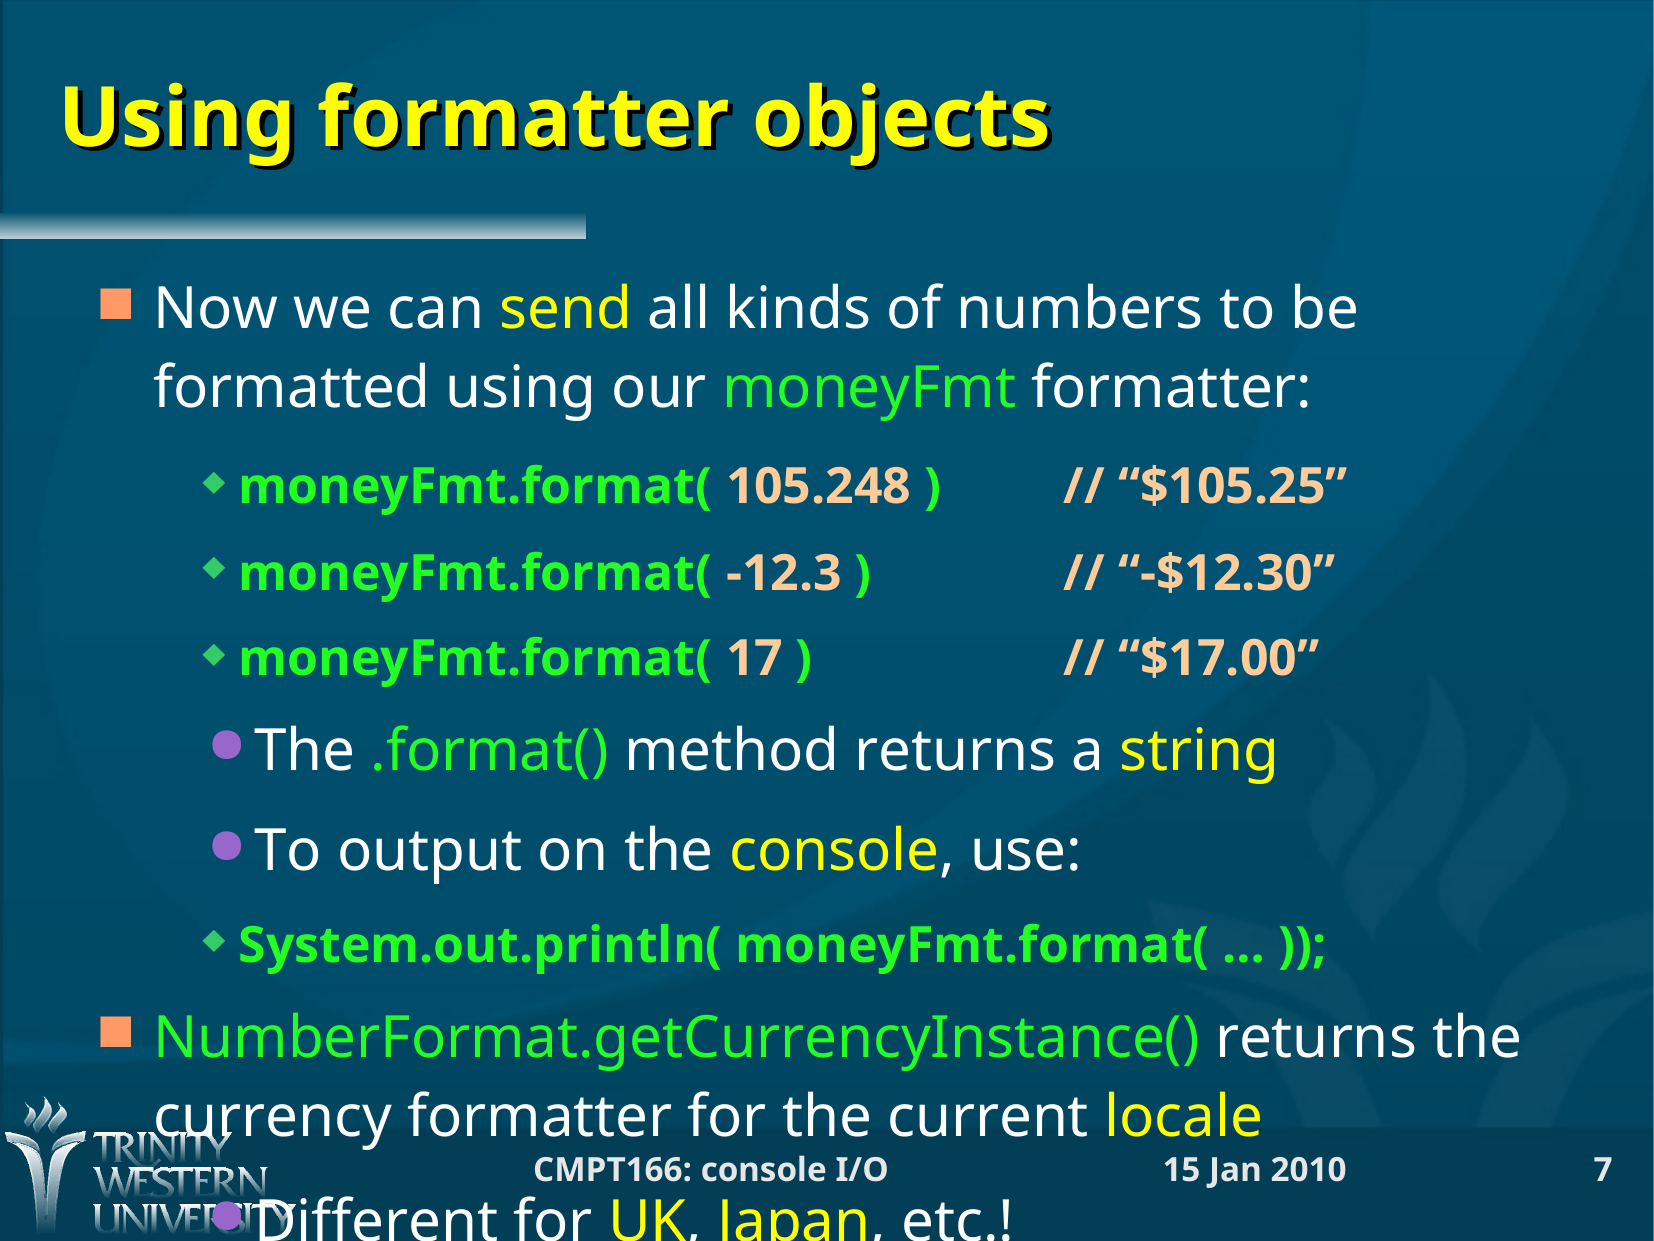

# Using formatter objects
Now we can send all kinds of numbers to be formatted using our moneyFmt formatter:
moneyFmt.format( 105.248 )		// “$105.25”
moneyFmt.format( -12.3 )			// “-$12.30”
moneyFmt.format( 17 )				// “$17.00”
The .format() method returns a string
To output on the console, use:
System.out.println( moneyFmt.format( … ));
NumberFormat.getCurrencyInstance() returns the currency formatter for the current locale
Different for UK, Japan, etc.!
CMPT166: console I/O
15 Jan 2010
7